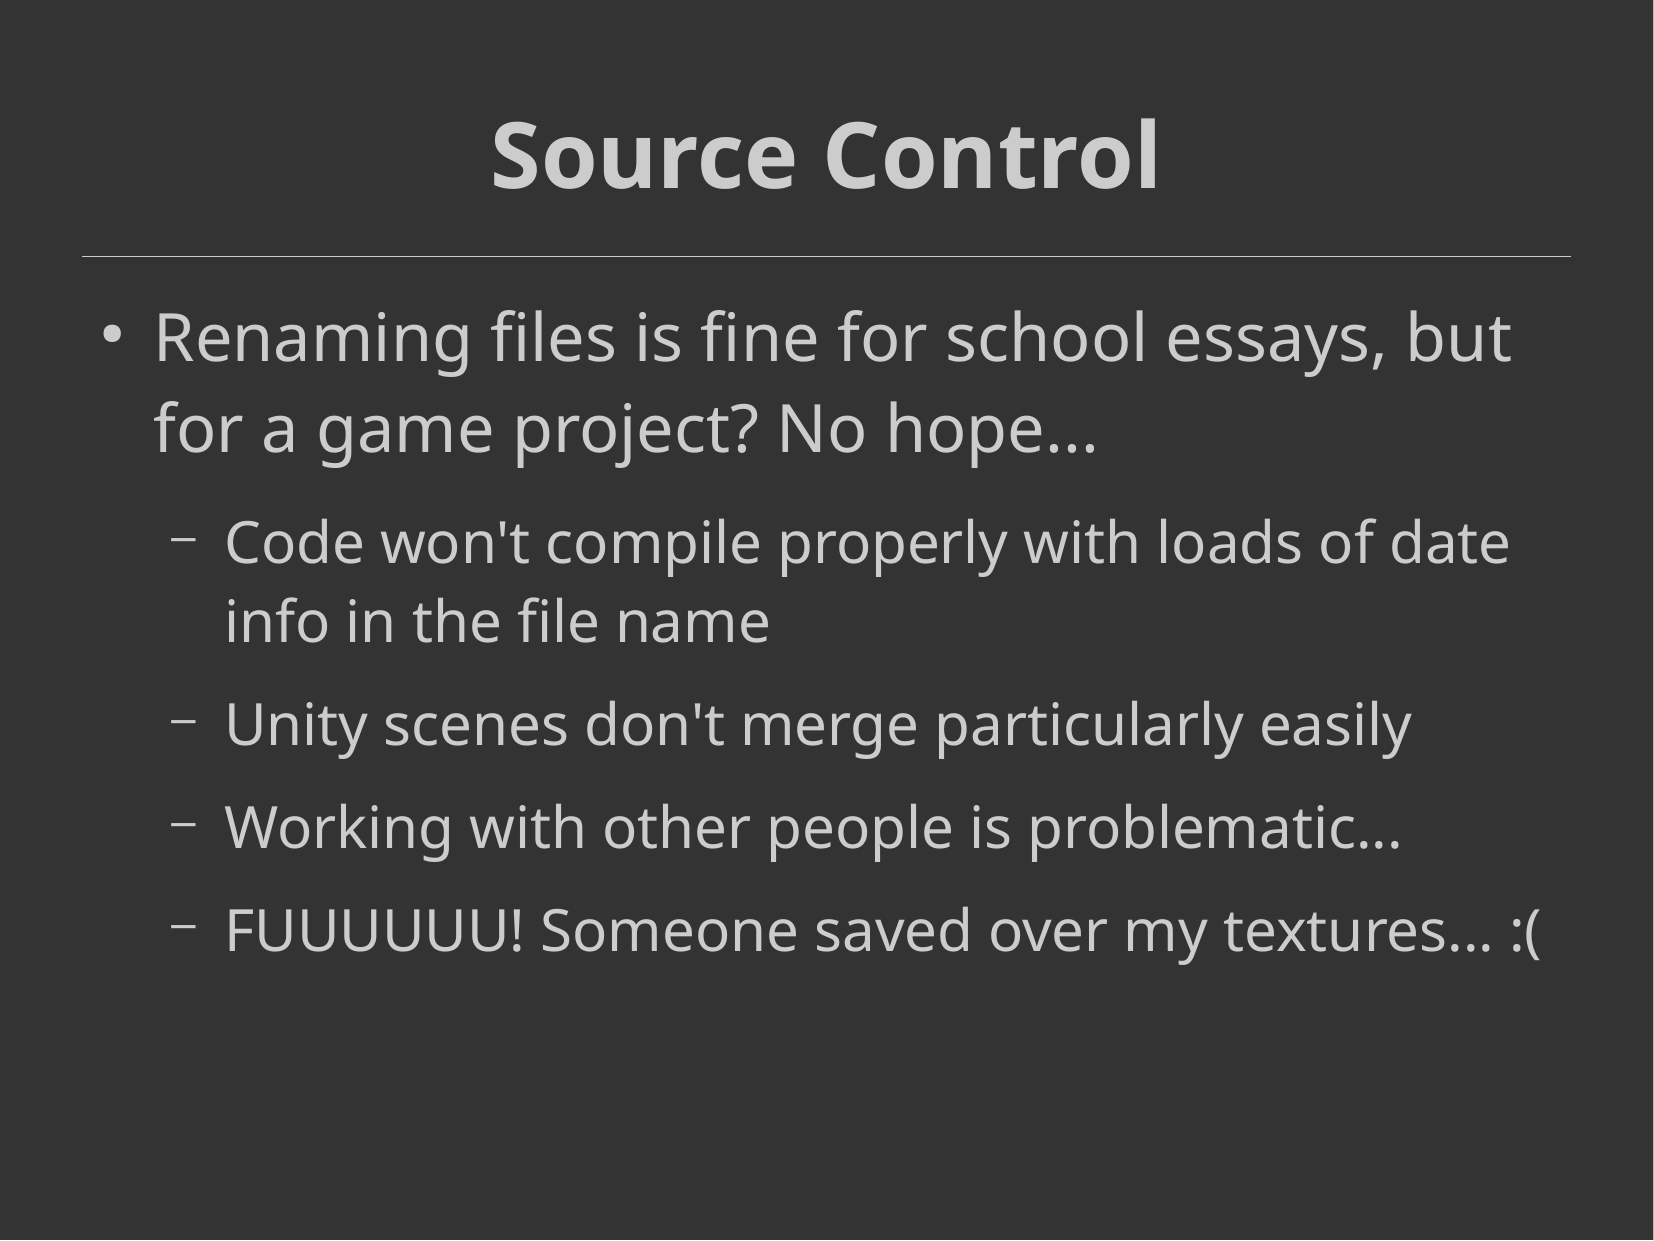

# Source Control
Renaming files is fine for school essays, but for a game project? No hope...
Code won't compile properly with loads of date info in the file name
Unity scenes don't merge particularly easily
Working with other people is problematic...
FUUUUUU! Someone saved over my textures... :(